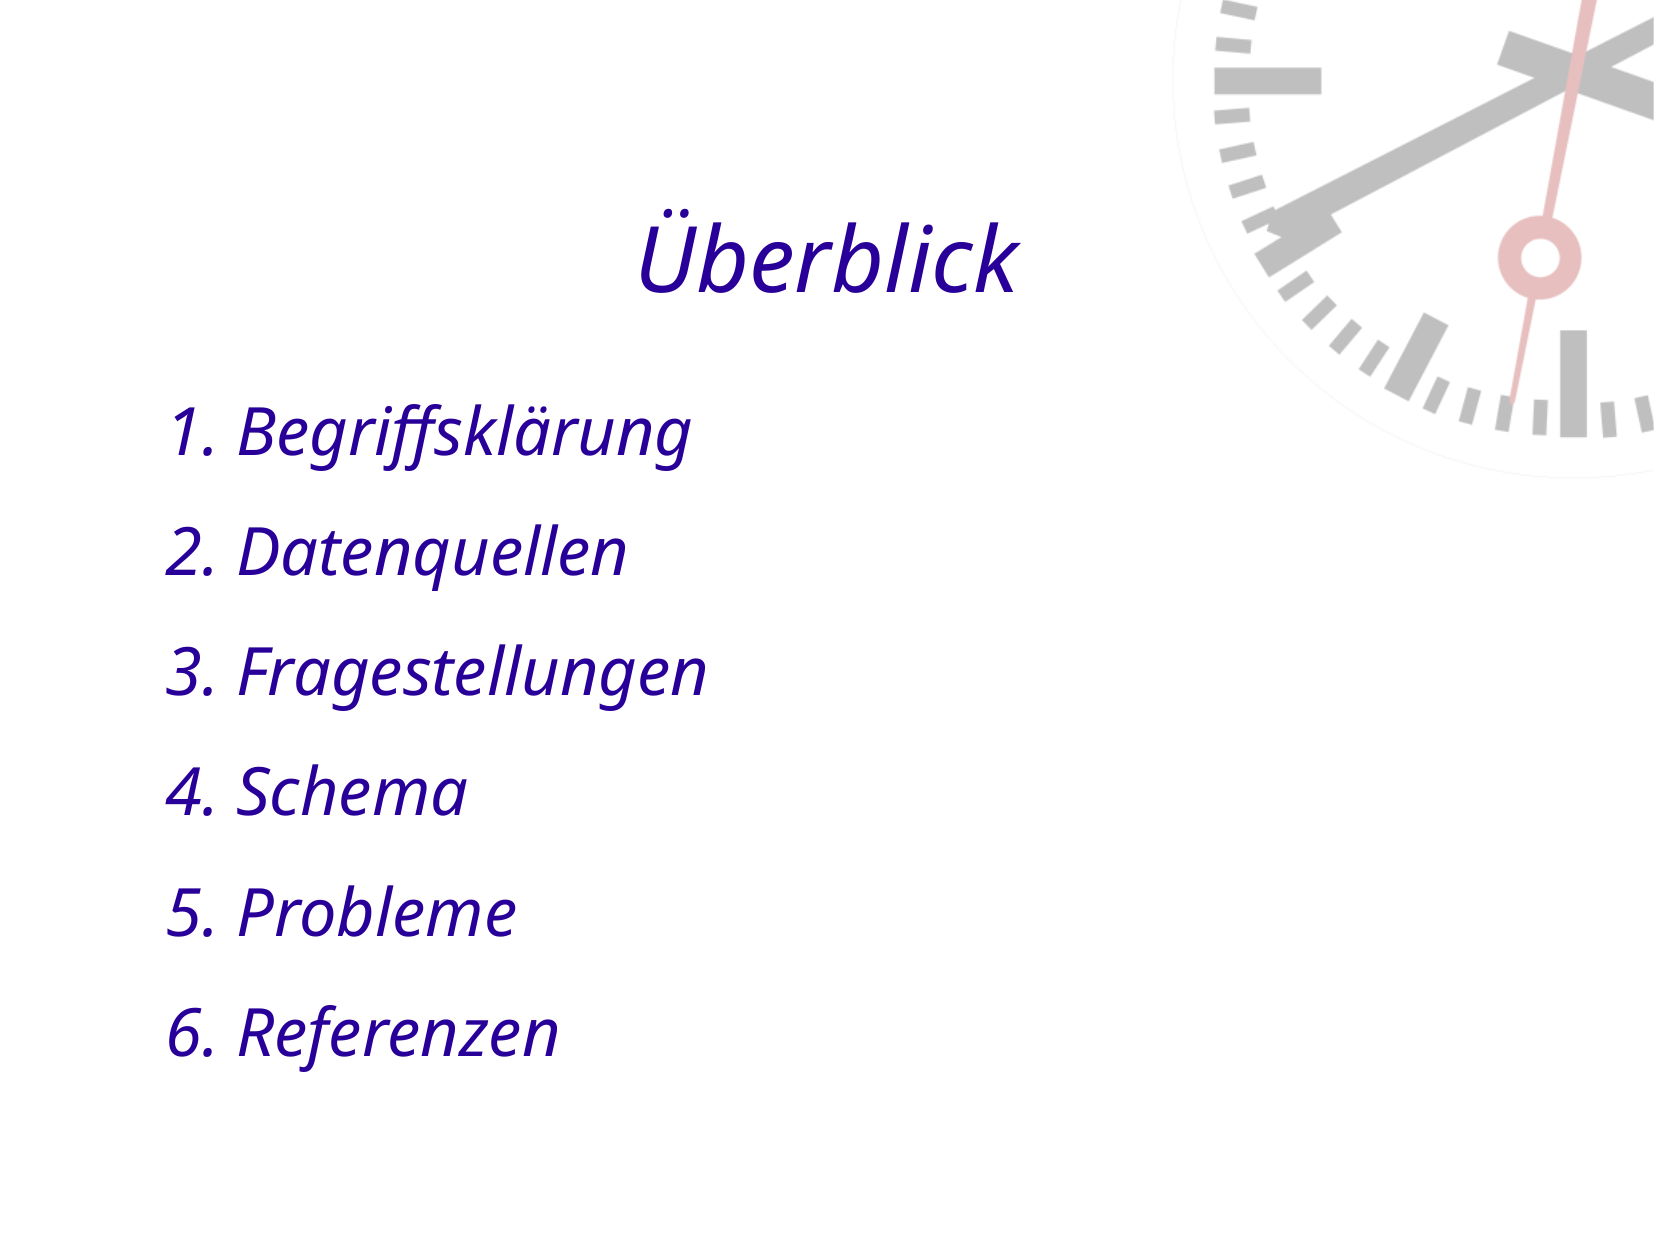

# Überblick
Begriffsklärung
Datenquellen
Fragestellungen
Schema
Probleme
Referenzen